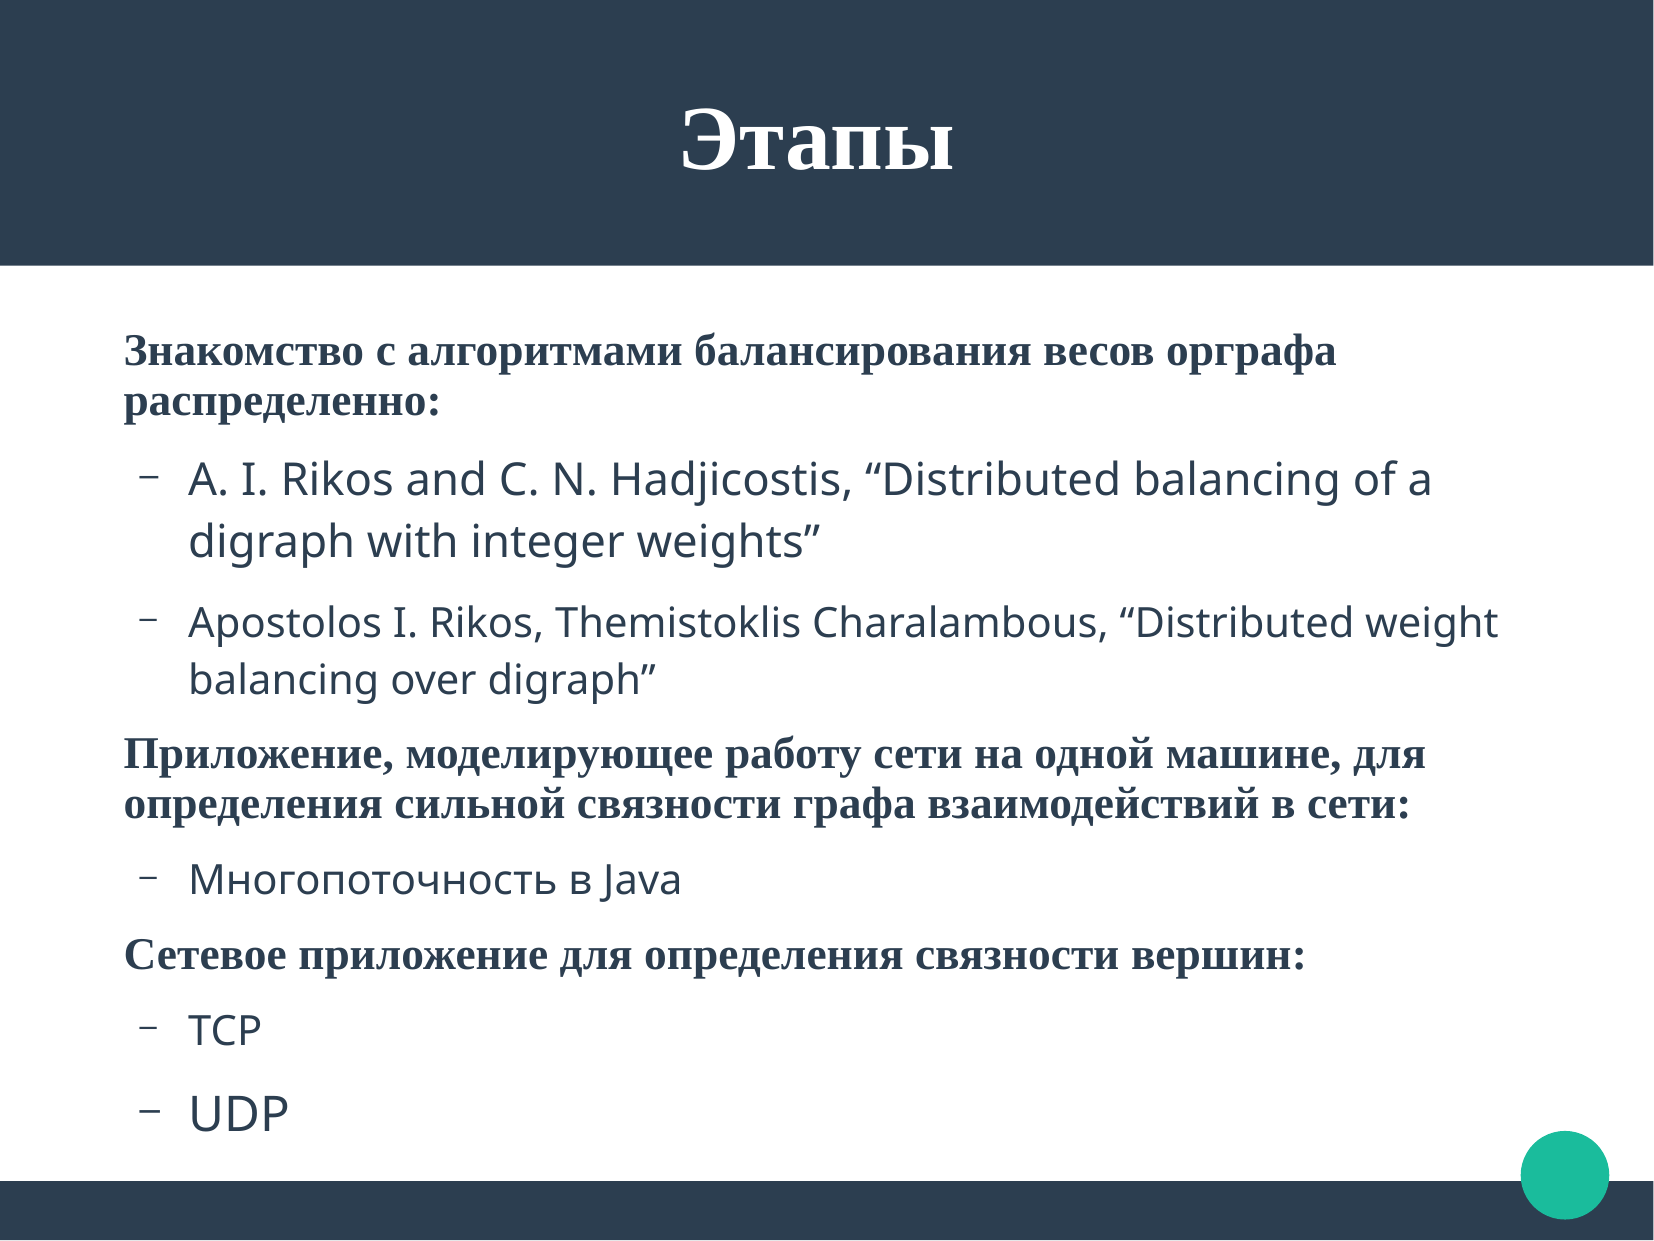

# Этапы
Знакомство с алгоритмами балансирования весов орграфа распределенно:
A. I. Rikos and C. N. Hadjicostis, “Distributed balancing of a digraph with integer weights”
Apostolos I. Rikos, Themistoklis Charalambous, “Distributed weight balancing over digraph”
Приложение, моделирующее работу сети на одной машине, для определения сильной связности графа взаимодействий в сети:
Многопоточность в Java
Сетевое приложение для определения связности вершин:
TCP
UDP